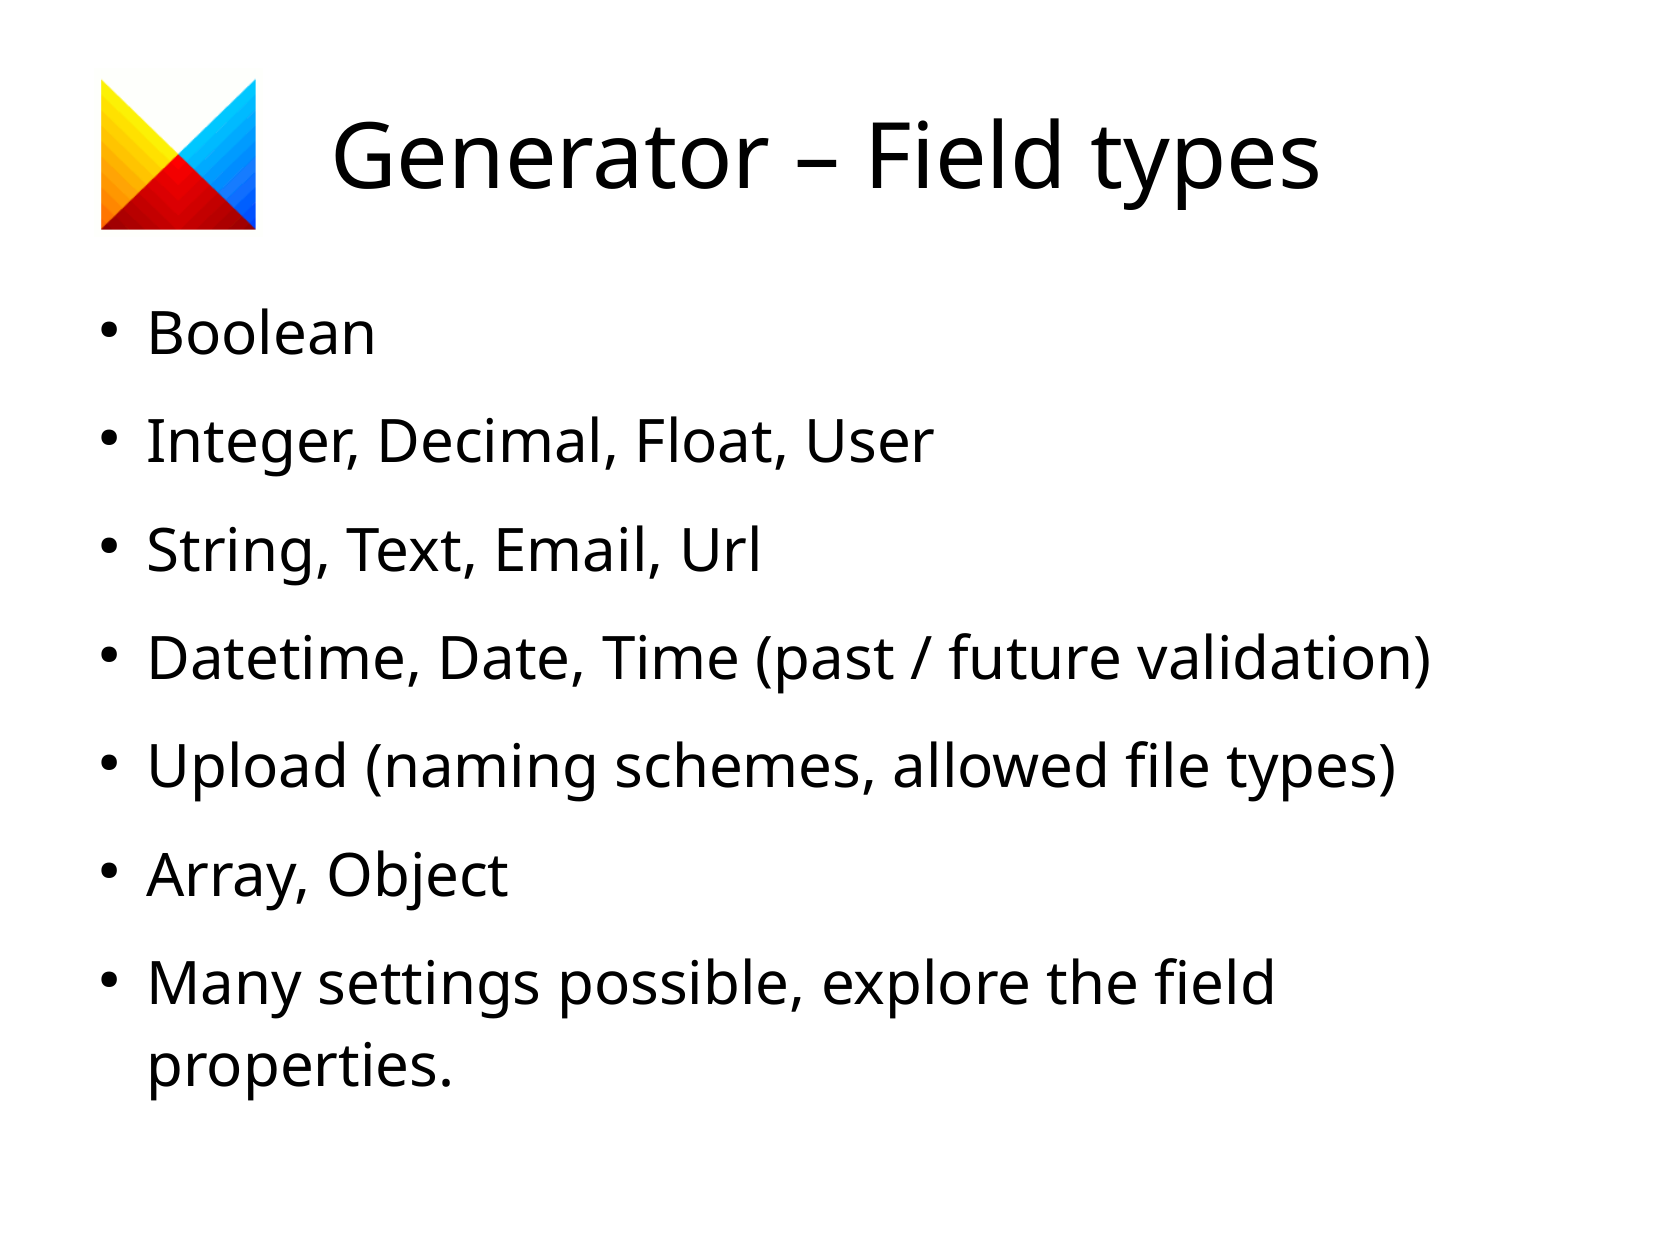

# Generator – Field types
Boolean
Integer, Decimal, Float, User
String, Text, Email, Url
Datetime, Date, Time (past / future validation)
Upload (naming schemes, allowed file types)
Array, Object
Many settings possible, explore the field properties.